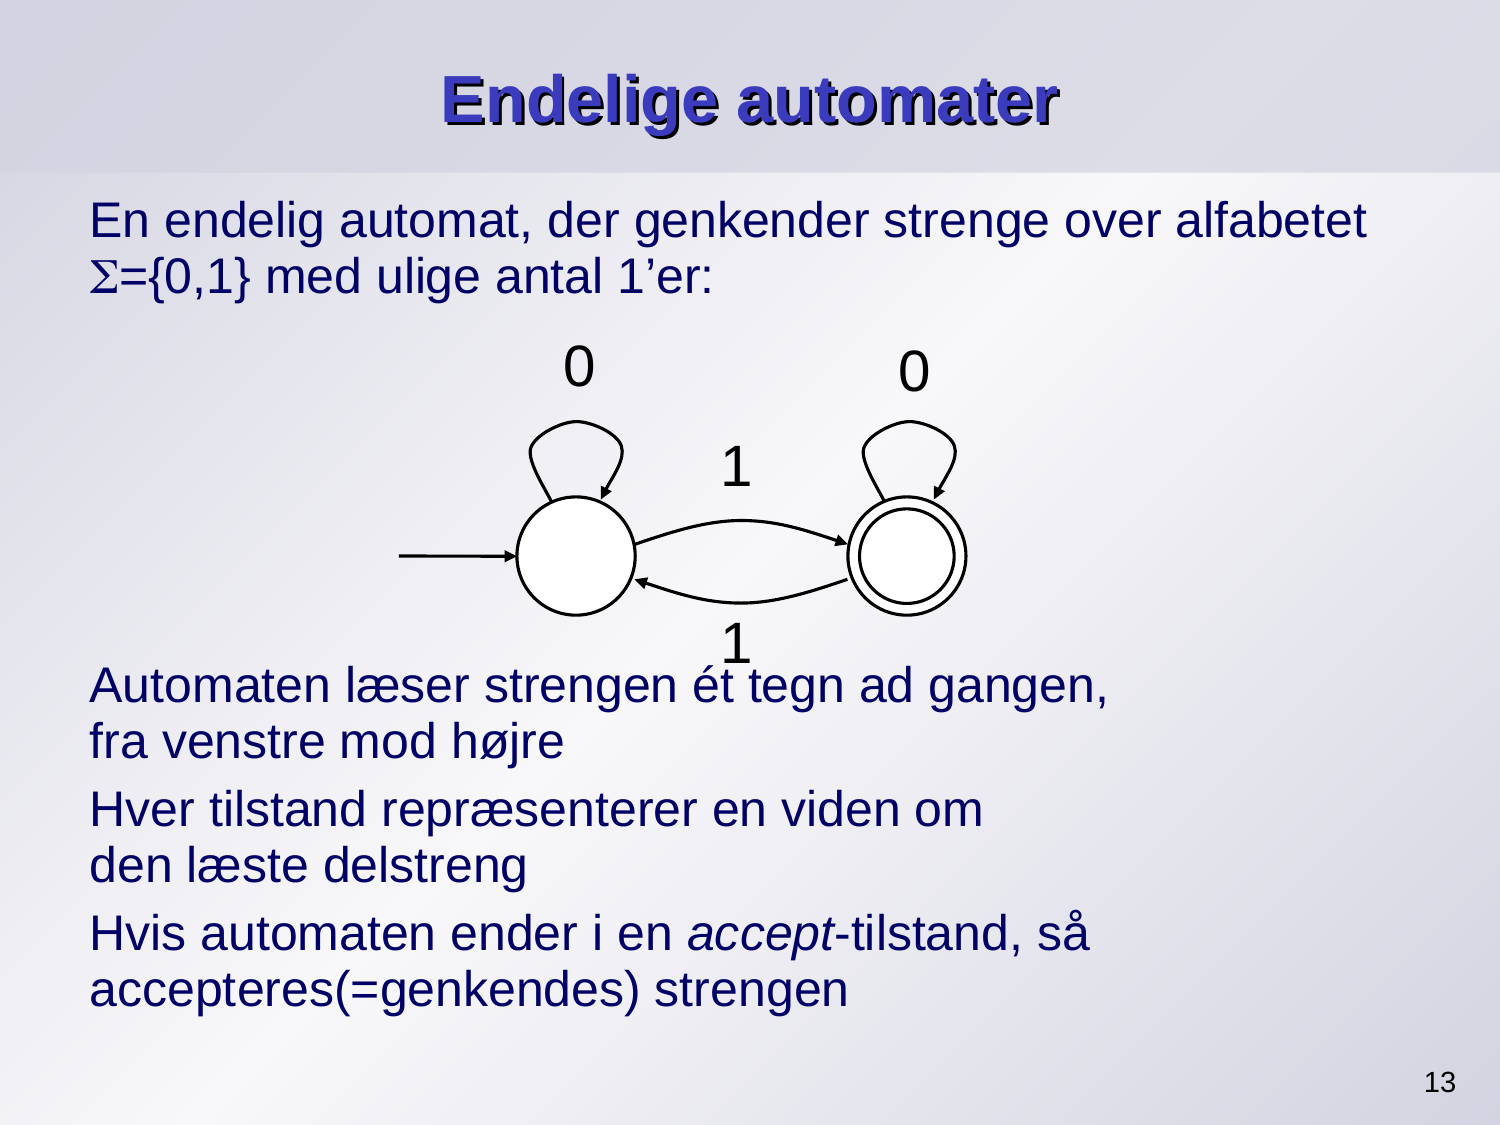

# Endelige automater
En endelig automat, der genkender strenge over alfabetet Σ={0,1} med ulige antal 1’er:
Automaten læser strengen ét tegn ad gangen,
fra venstre mod højre
Hver tilstand repræsenterer en viden om
den læste delstreng
Hvis automaten ender i en accept-tilstand, så accepteres(=genkendes) strengen
0
0
1
1
13